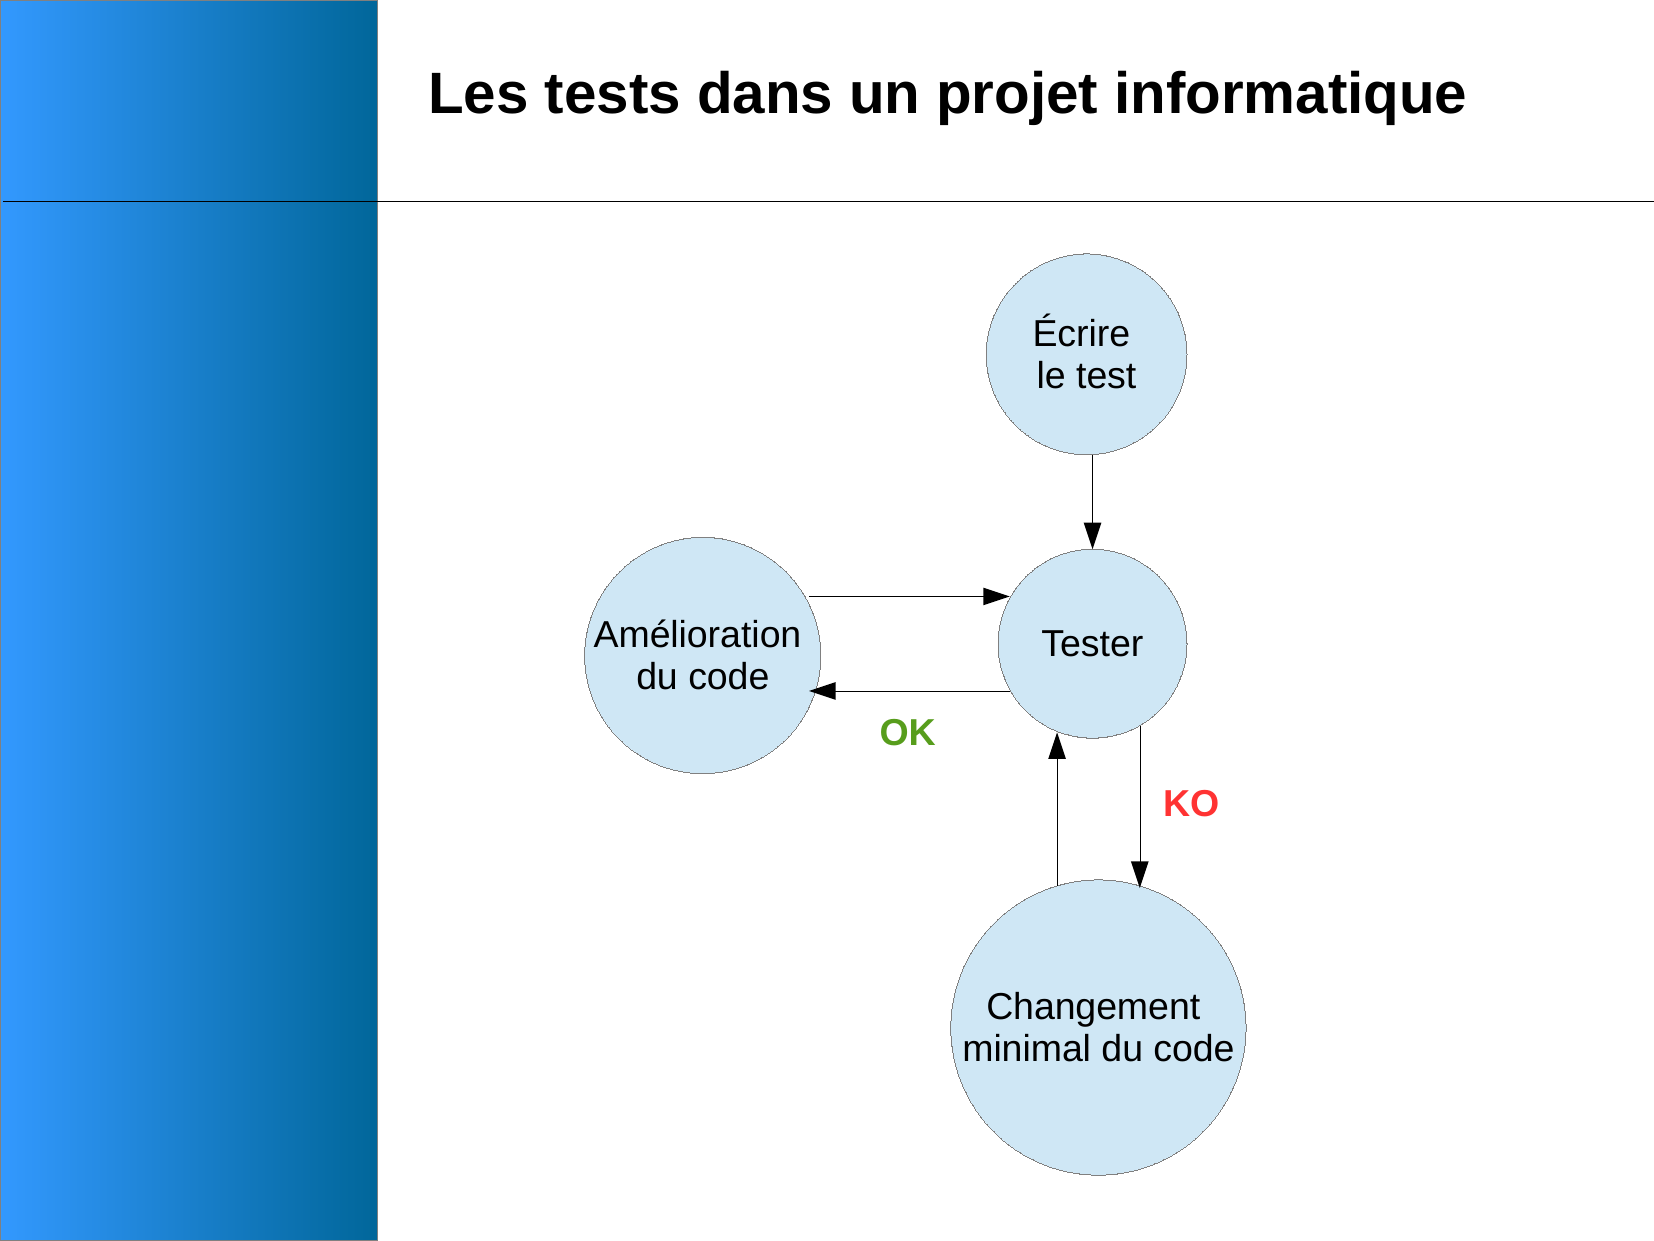

Les tests dans un projet informatique
#
Écrire
le test
Amélioration
du code
Tester
OK
KO
Changement
minimal du code